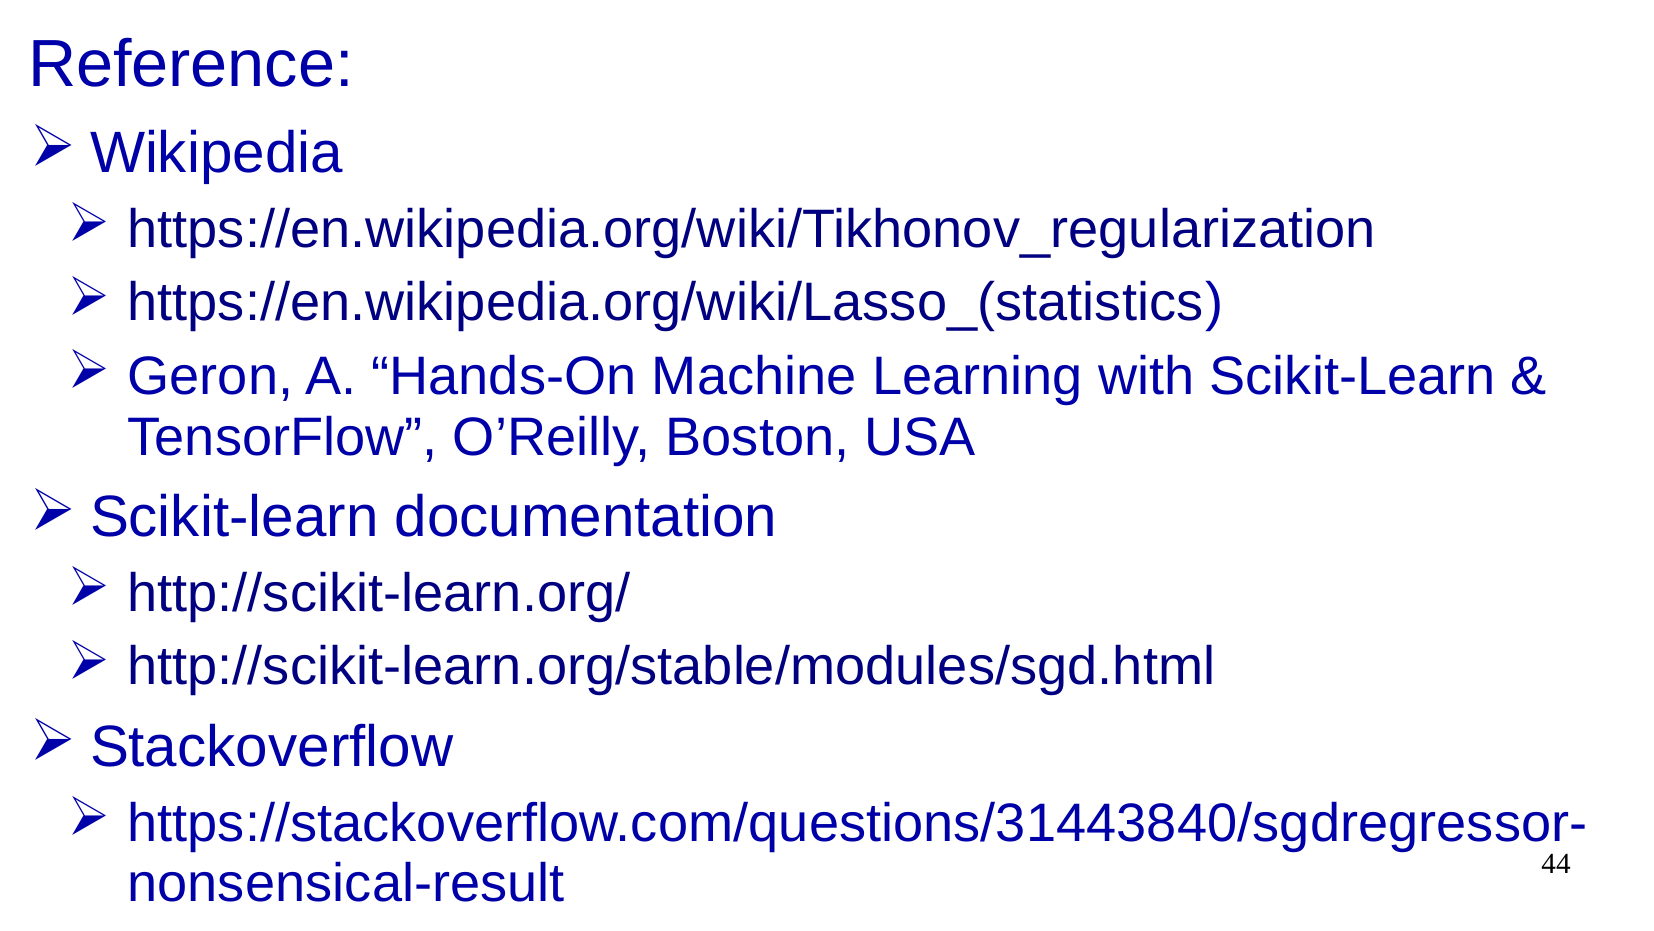

# Reference:
Wikipedia
https://en.wikipedia.org/wiki/Tikhonov_regularization
https://en.wikipedia.org/wiki/Lasso_(statistics)
Geron, A. “Hands-On Machine Learning with Scikit-Learn & TensorFlow”, O’Reilly, Boston, USA
Scikit-learn documentation
http://scikit-learn.org/
http://scikit-learn.org/stable/modules/sgd.html
Stackoverflow
https://stackoverflow.com/questions/31443840/sgdregressor-nonsensical-result
44